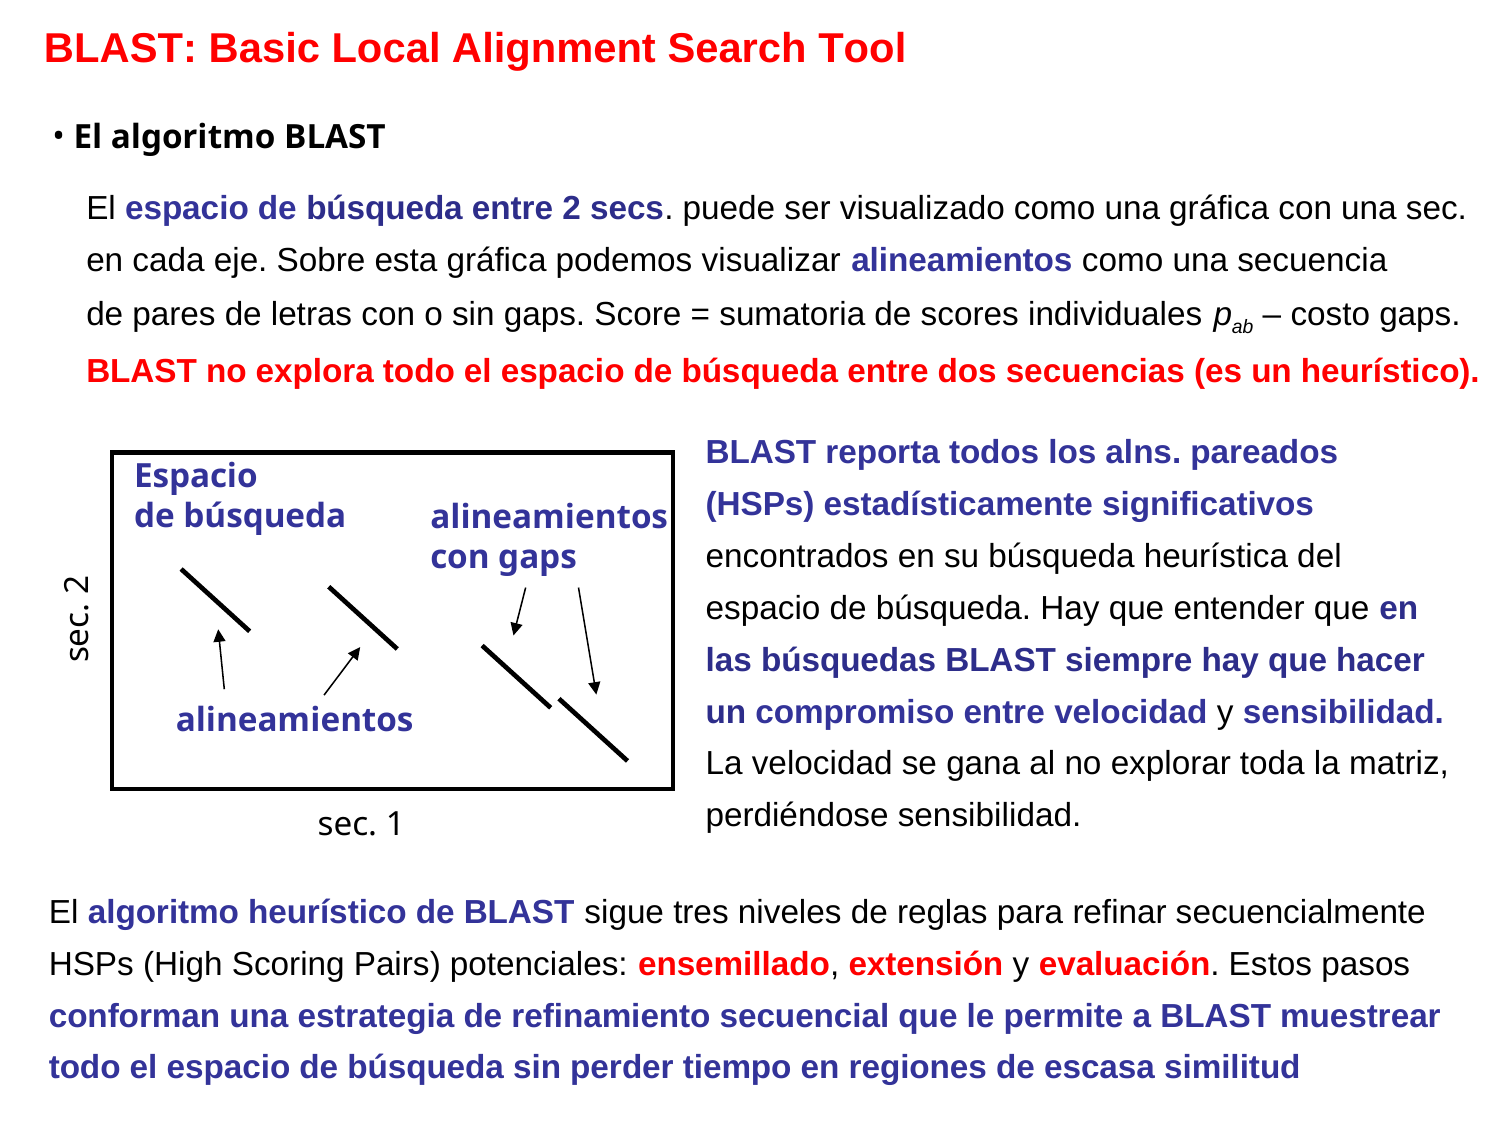

BLAST: Basic Local Alignment Search Tool
 El algoritmo BLAST
El espacio de búsqueda entre 2 secs. puede ser visualizado como una gráfica con una sec.
en cada eje. Sobre esta gráfica podemos visualizar alineamientos como una secuencia
de pares de letras con o sin gaps. Score = sumatoria de scores individuales pab – costo gaps.
BLAST no explora todo el espacio de búsqueda entre dos secuencias (es un heurístico).
BLAST reporta todos los alns. pareados (HSPs) estadísticamente significativos encontrados en su búsqueda heurística del espacio de búsqueda. Hay que entender que en las búsquedas BLAST siempre hay que hacer
un compromiso entre velocidad y sensibilidad.
La velocidad se gana al no explorar toda la matriz, perdiéndose sensibilidad.
Espacio
de búsqueda
alineamientos
con gaps
sec. 2
alineamientos
sec. 1
El algoritmo heurístico de BLAST sigue tres niveles de reglas para refinar secuencialmente
HSPs (High Scoring Pairs) potenciales: ensemillado, extensión y evaluación. Estos pasos
conforman una estrategia de refinamiento secuencial que le permite a BLAST muestrear
todo el espacio de búsqueda sin perder tiempo en regiones de escasa similitud